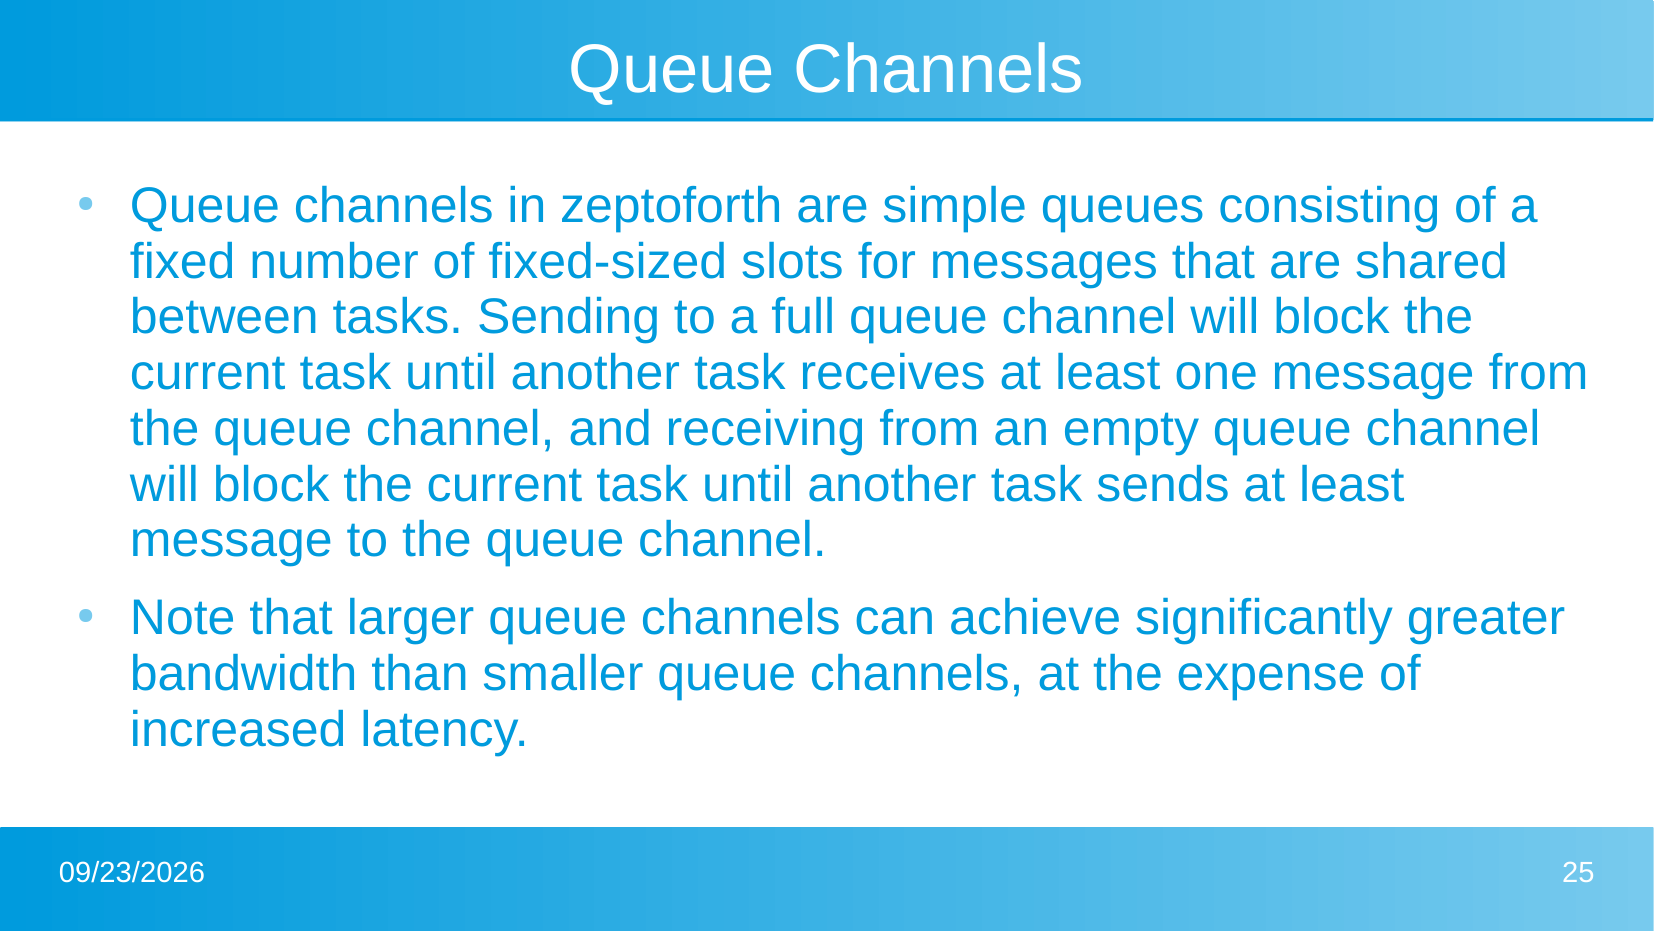

# Queue Channels
Queue channels in zeptoforth are simple queues consisting of a fixed number of fixed-sized slots for messages that are shared between tasks. Sending to a full queue channel will block the current task until another task receives at least one message from the queue channel, and receiving from an empty queue channel will block the current task until another task sends at least message to the queue channel.
Note that larger queue channels can achieve significantly greater bandwidth than smaller queue channels, at the expense of increased latency.
25